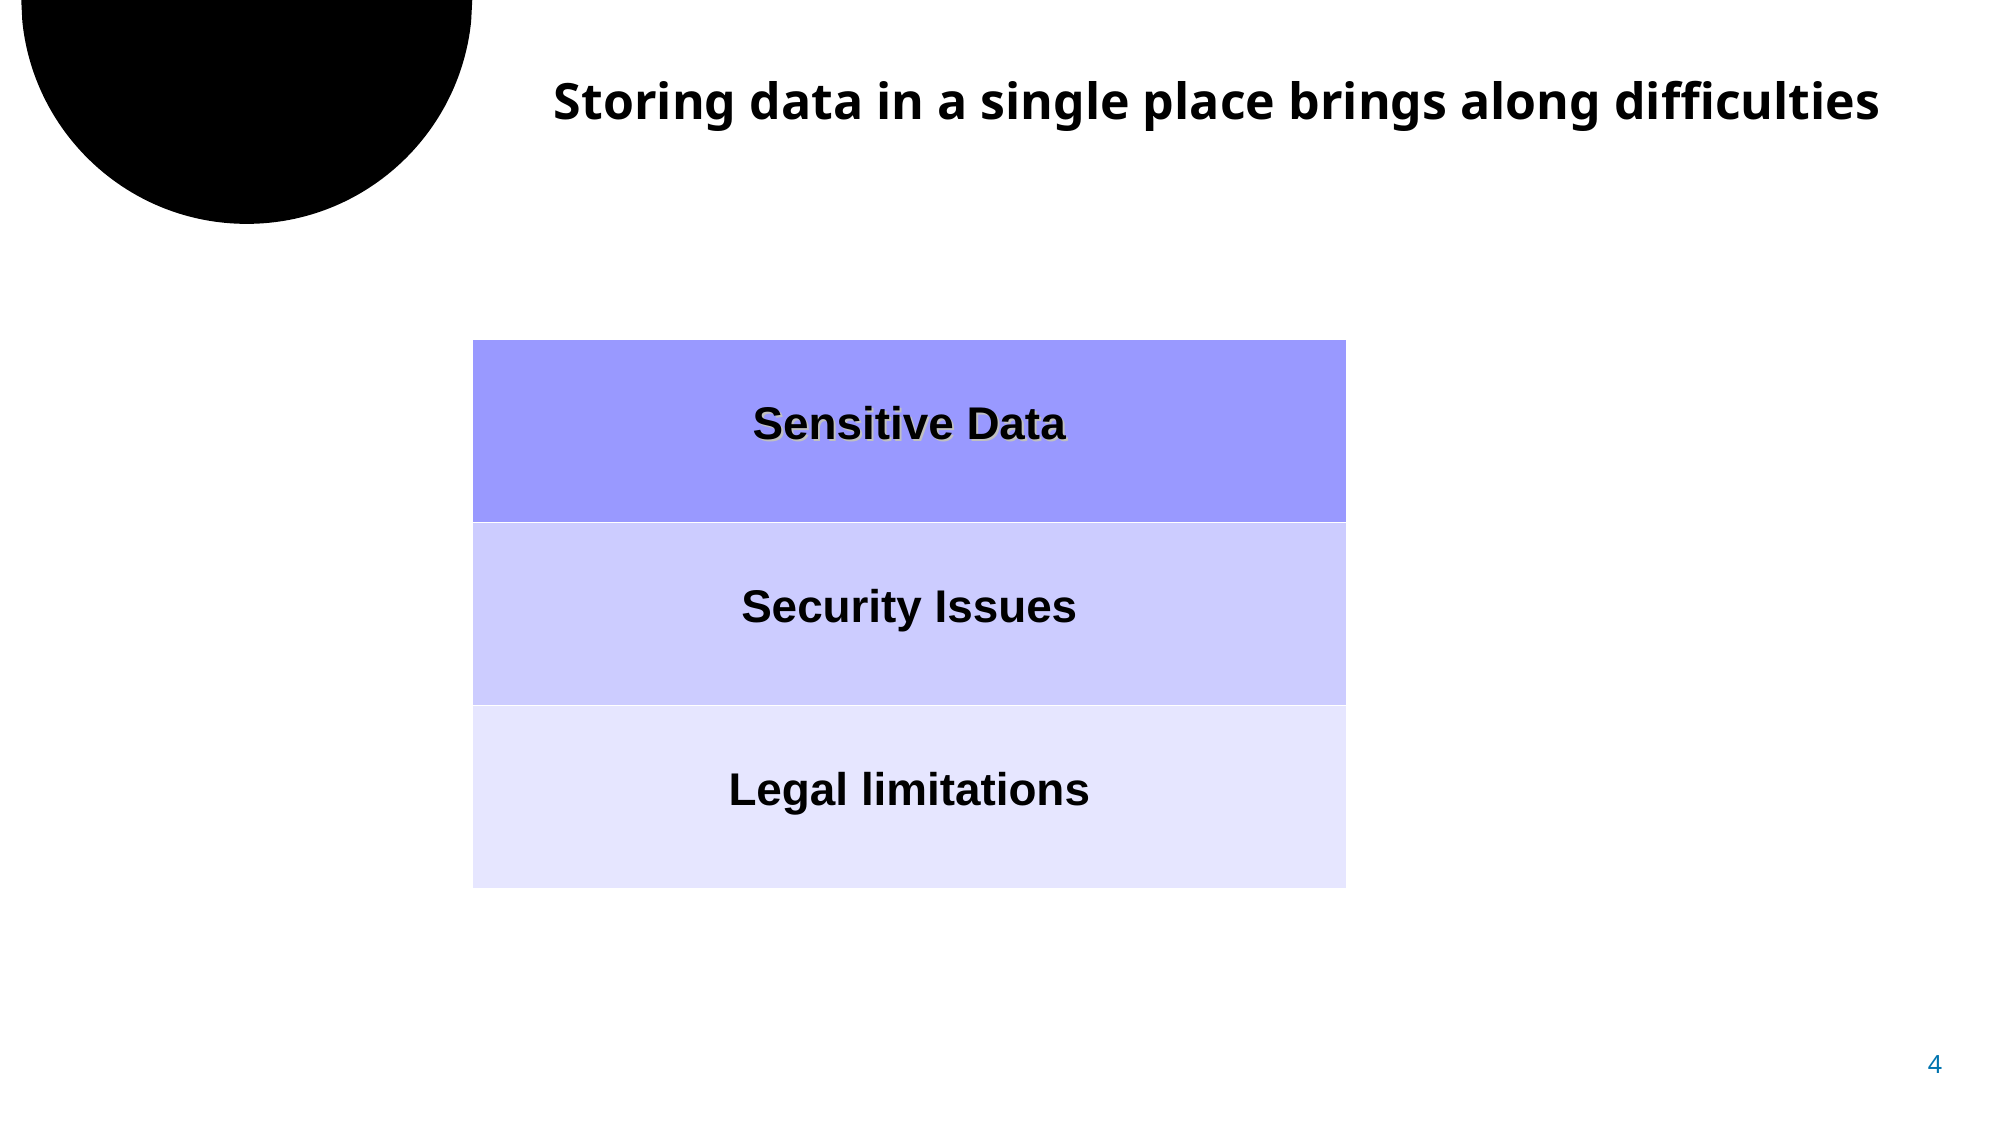

# ISSUES
Storing data in a single place brings along difficulties
| Sensitive Data |
| --- |
| Security Issues |
| Legal limitations |